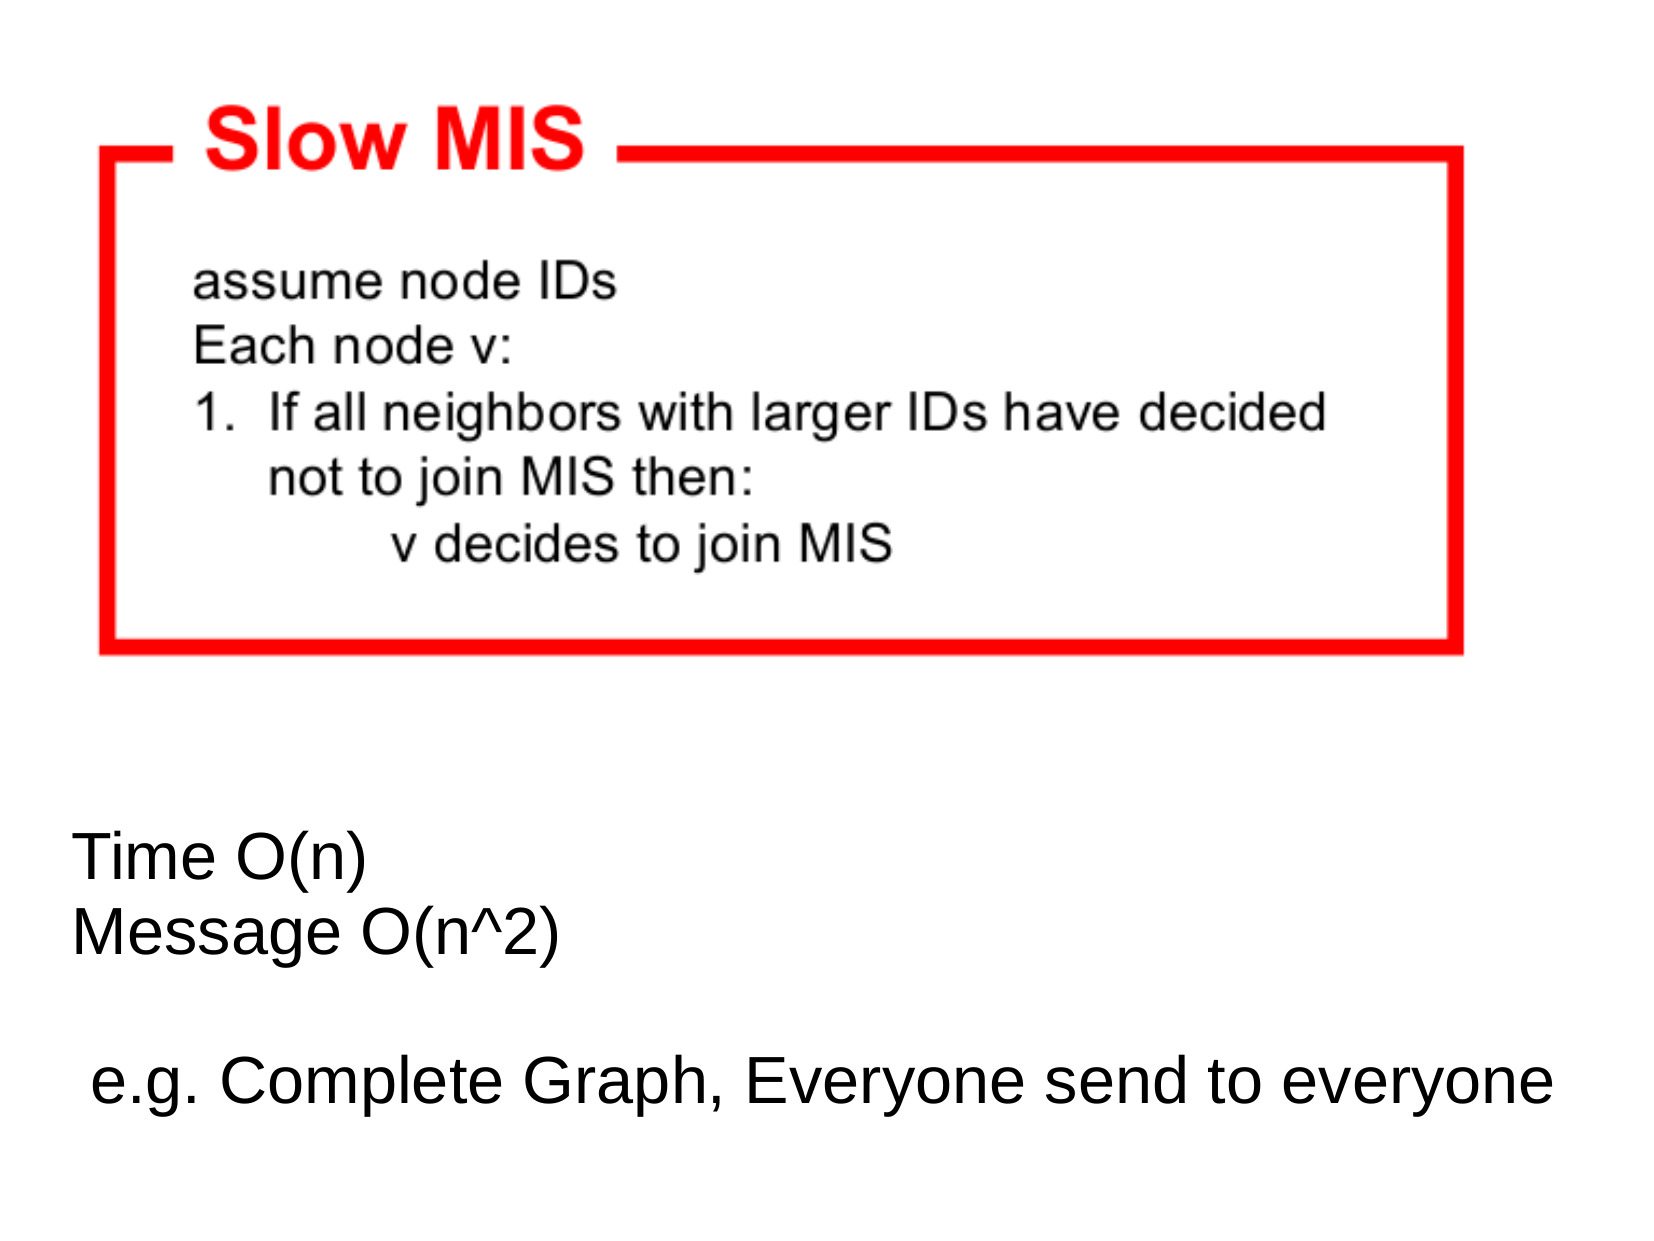

# Time O(n) Message O(n^2) e.g. Complete Graph, Everyone send to everyone